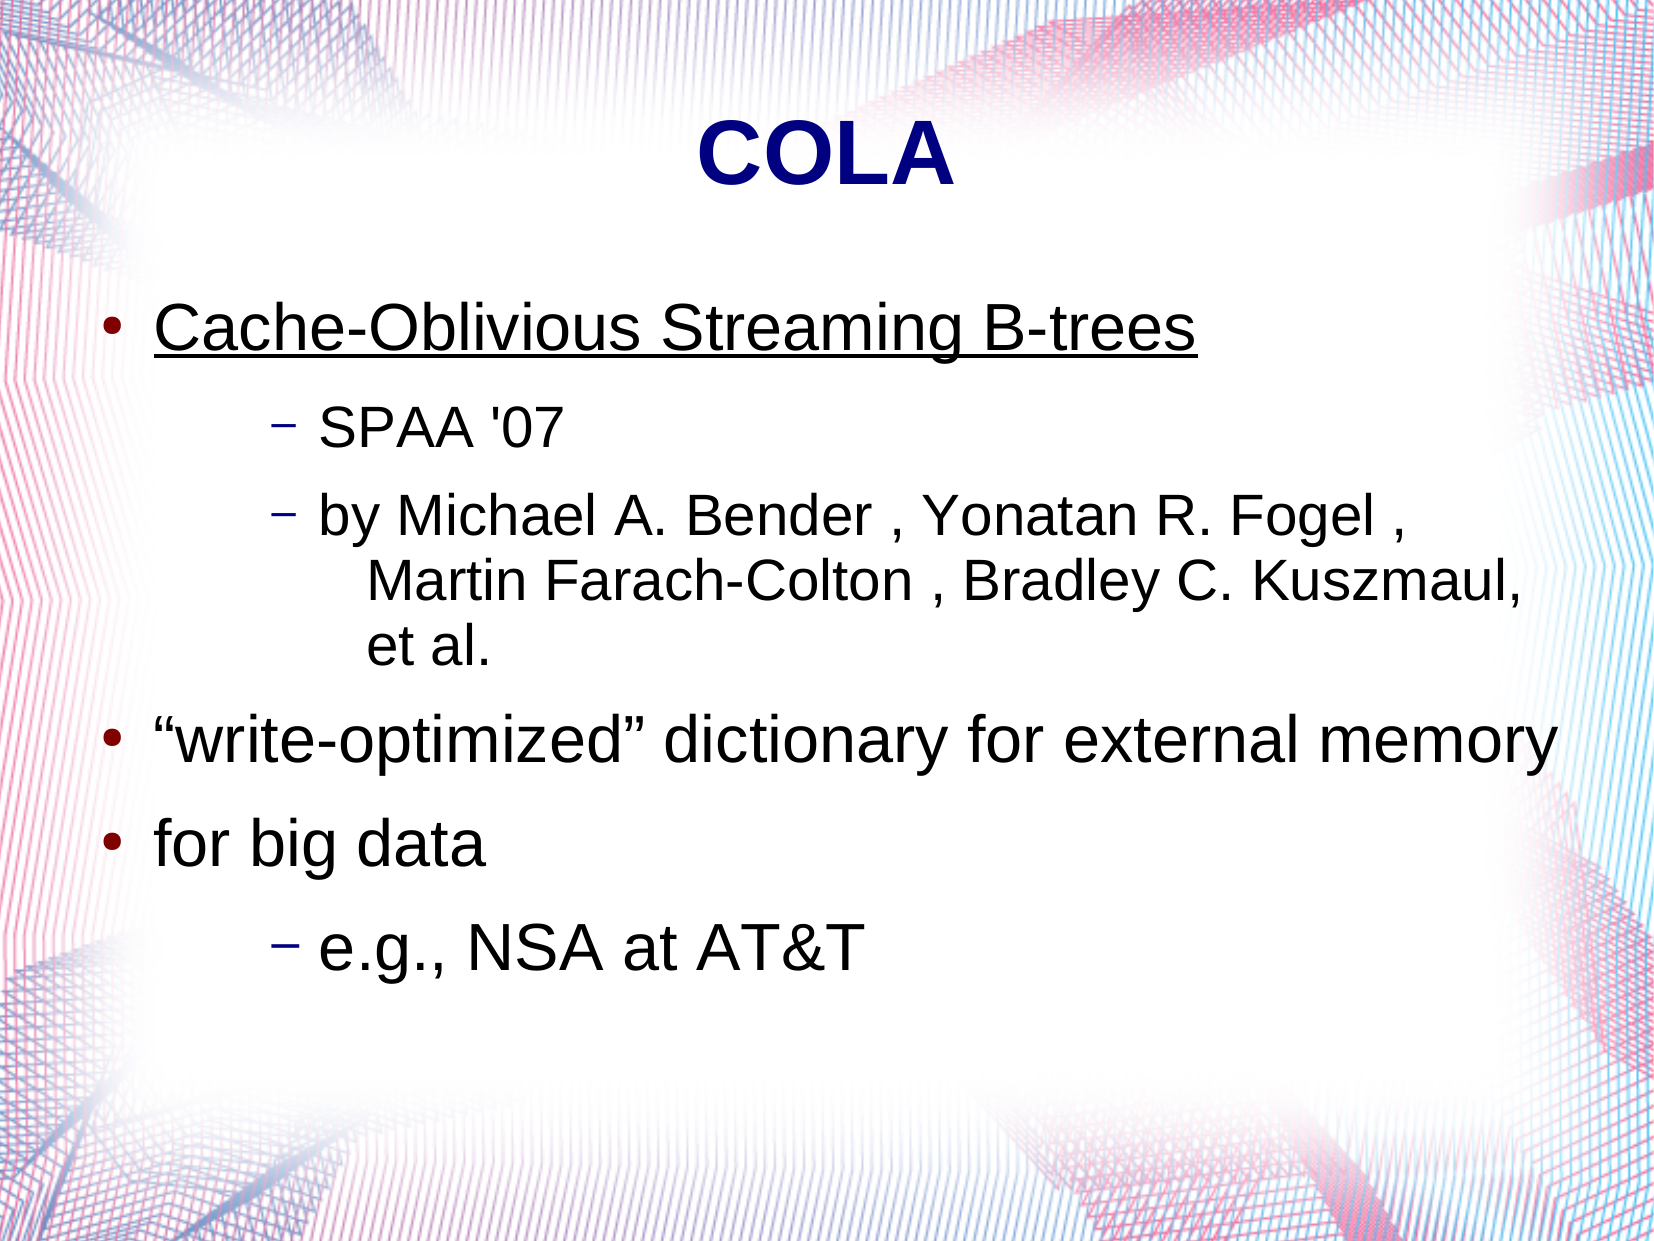

# COLA
Cache-Oblivious Streaming B-trees
SPAA '07
by Michael A. Bender , Yonatan R. Fogel , Martin Farach-Colton , Bradley C. Kuszmaul, et al.
“write-optimized” dictionary for external memory
for big data
e.g., NSA at AT&T